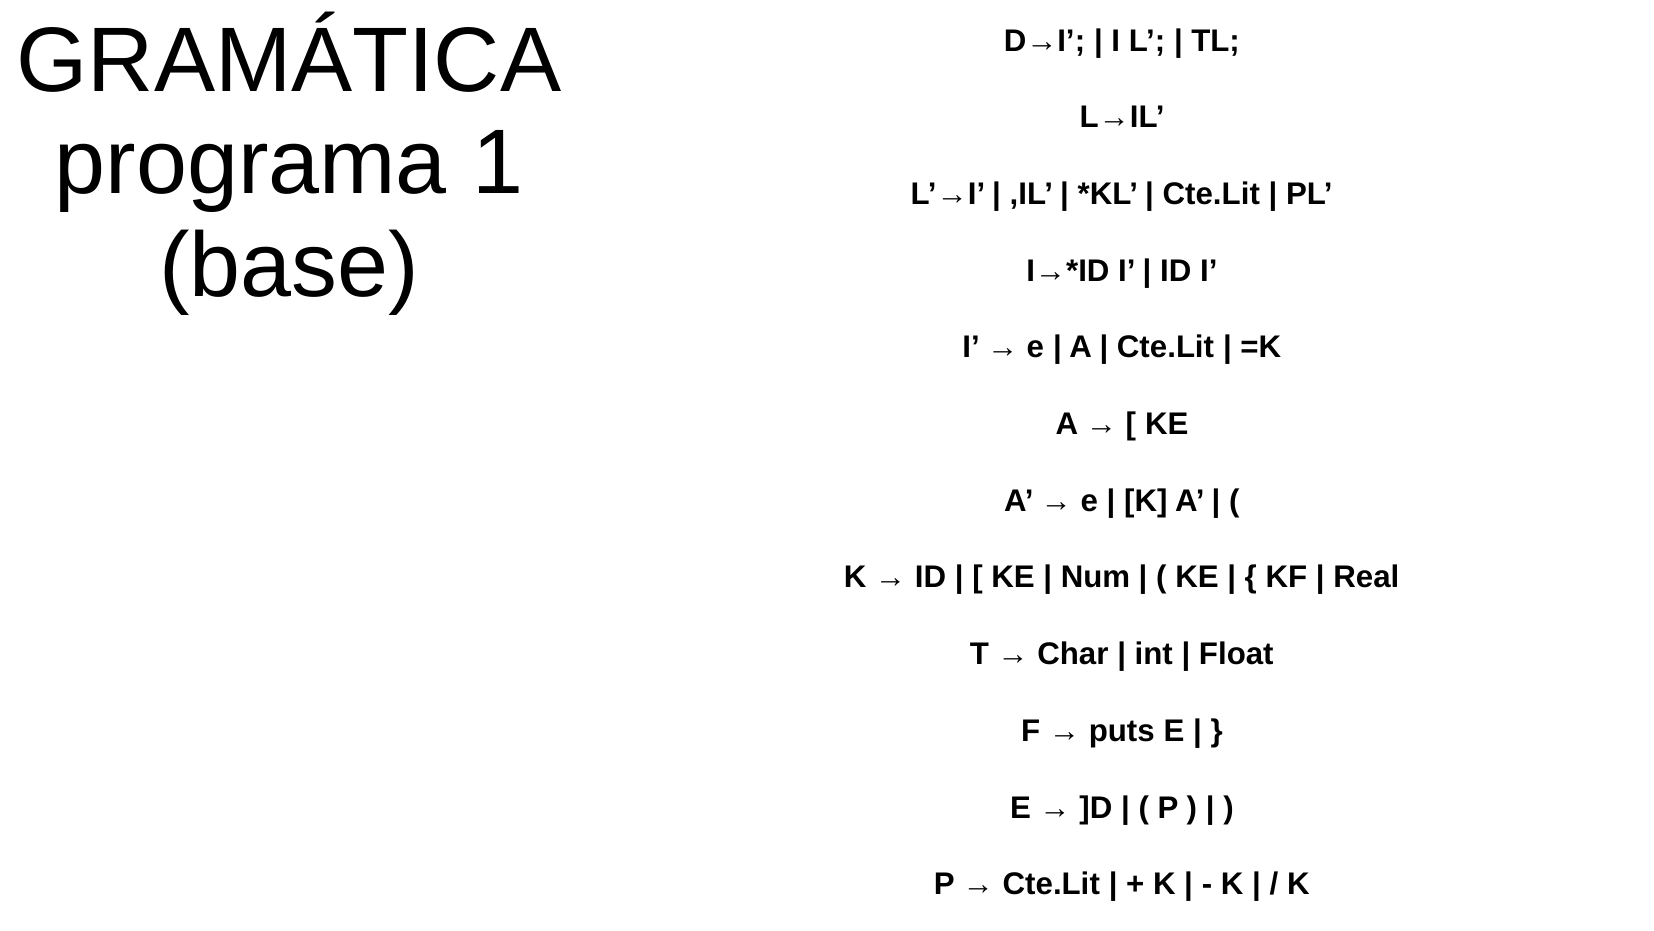

# GRAMÁTICA programa 1 (base)
D→I’; | I L’; | TL;
L→IL’
L’→I’ | ,IL’ | *KL’ | Cte.Lit | PL’
I→*ID I’ | ID I’
I’ → e | A | Cte.Lit | =K
A → [ KE
A’ → e | [K] A’ | (
K → ID | [ KE | Num | ( KE | { KF | Real
T → Char | int | Float
F → puts E | }
E → ]D | ( P ) | )
P → Cte.Lit | + K | - K | / K